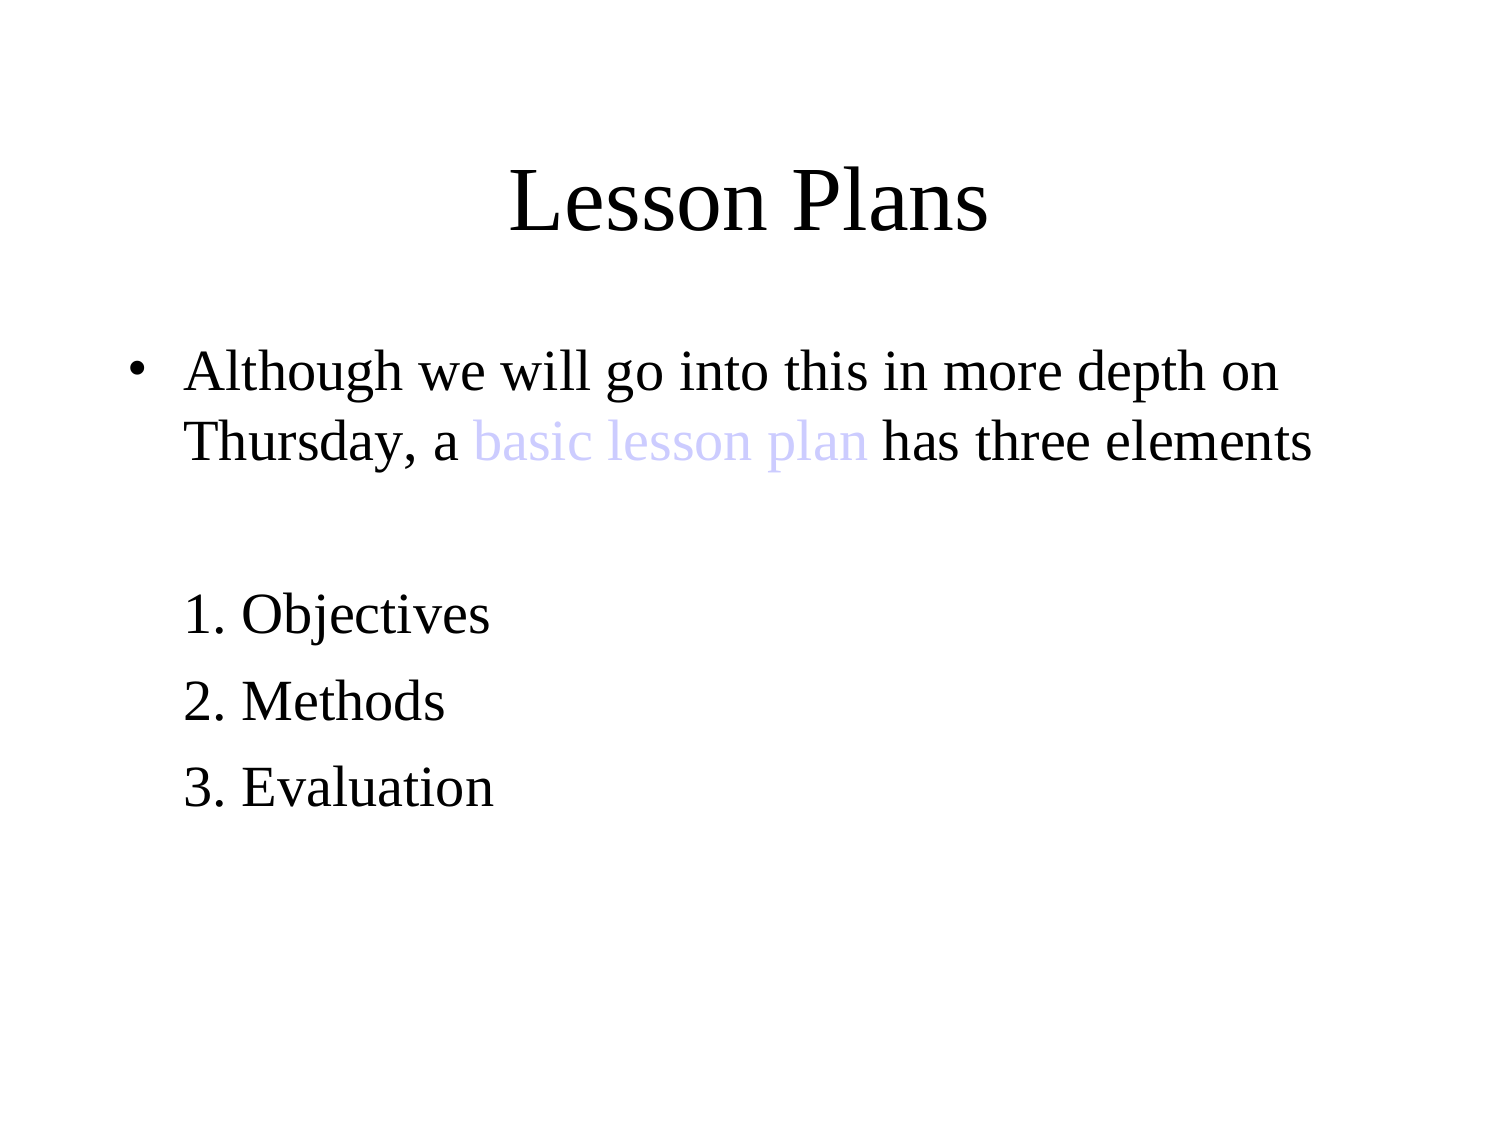

# Lesson Plans
Although we will go into this in more depth on Thursday, a basic lesson plan has three elements
1. Objectives
2. Methods
3. Evaluation